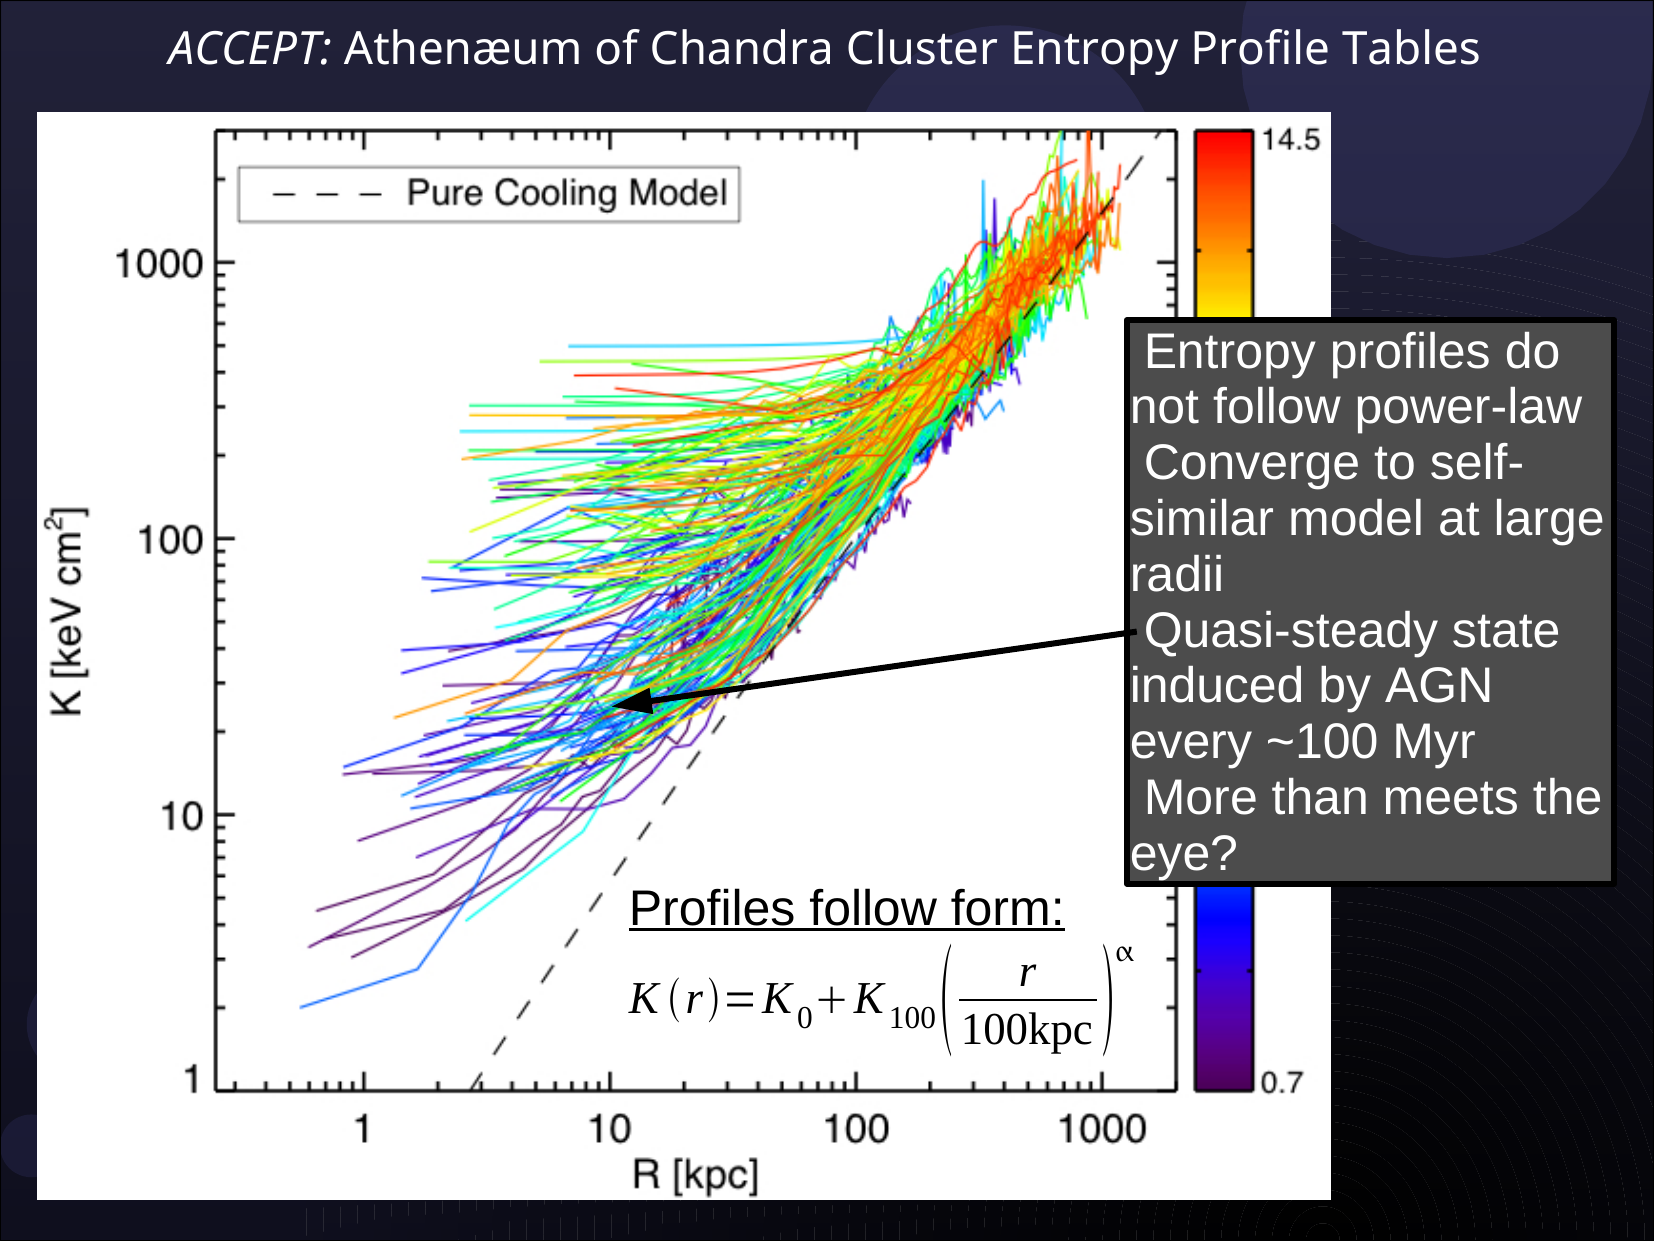

ACCEPT: Athenæum of Chandra Cluster Entropy Profile Tables
 Entropy profiles do not follow power-law
 Converge to self-similar model at large radii
 Quasi-steady state induced by AGN every ~100 Myr
 More than meets the eye?
Profiles follow form: